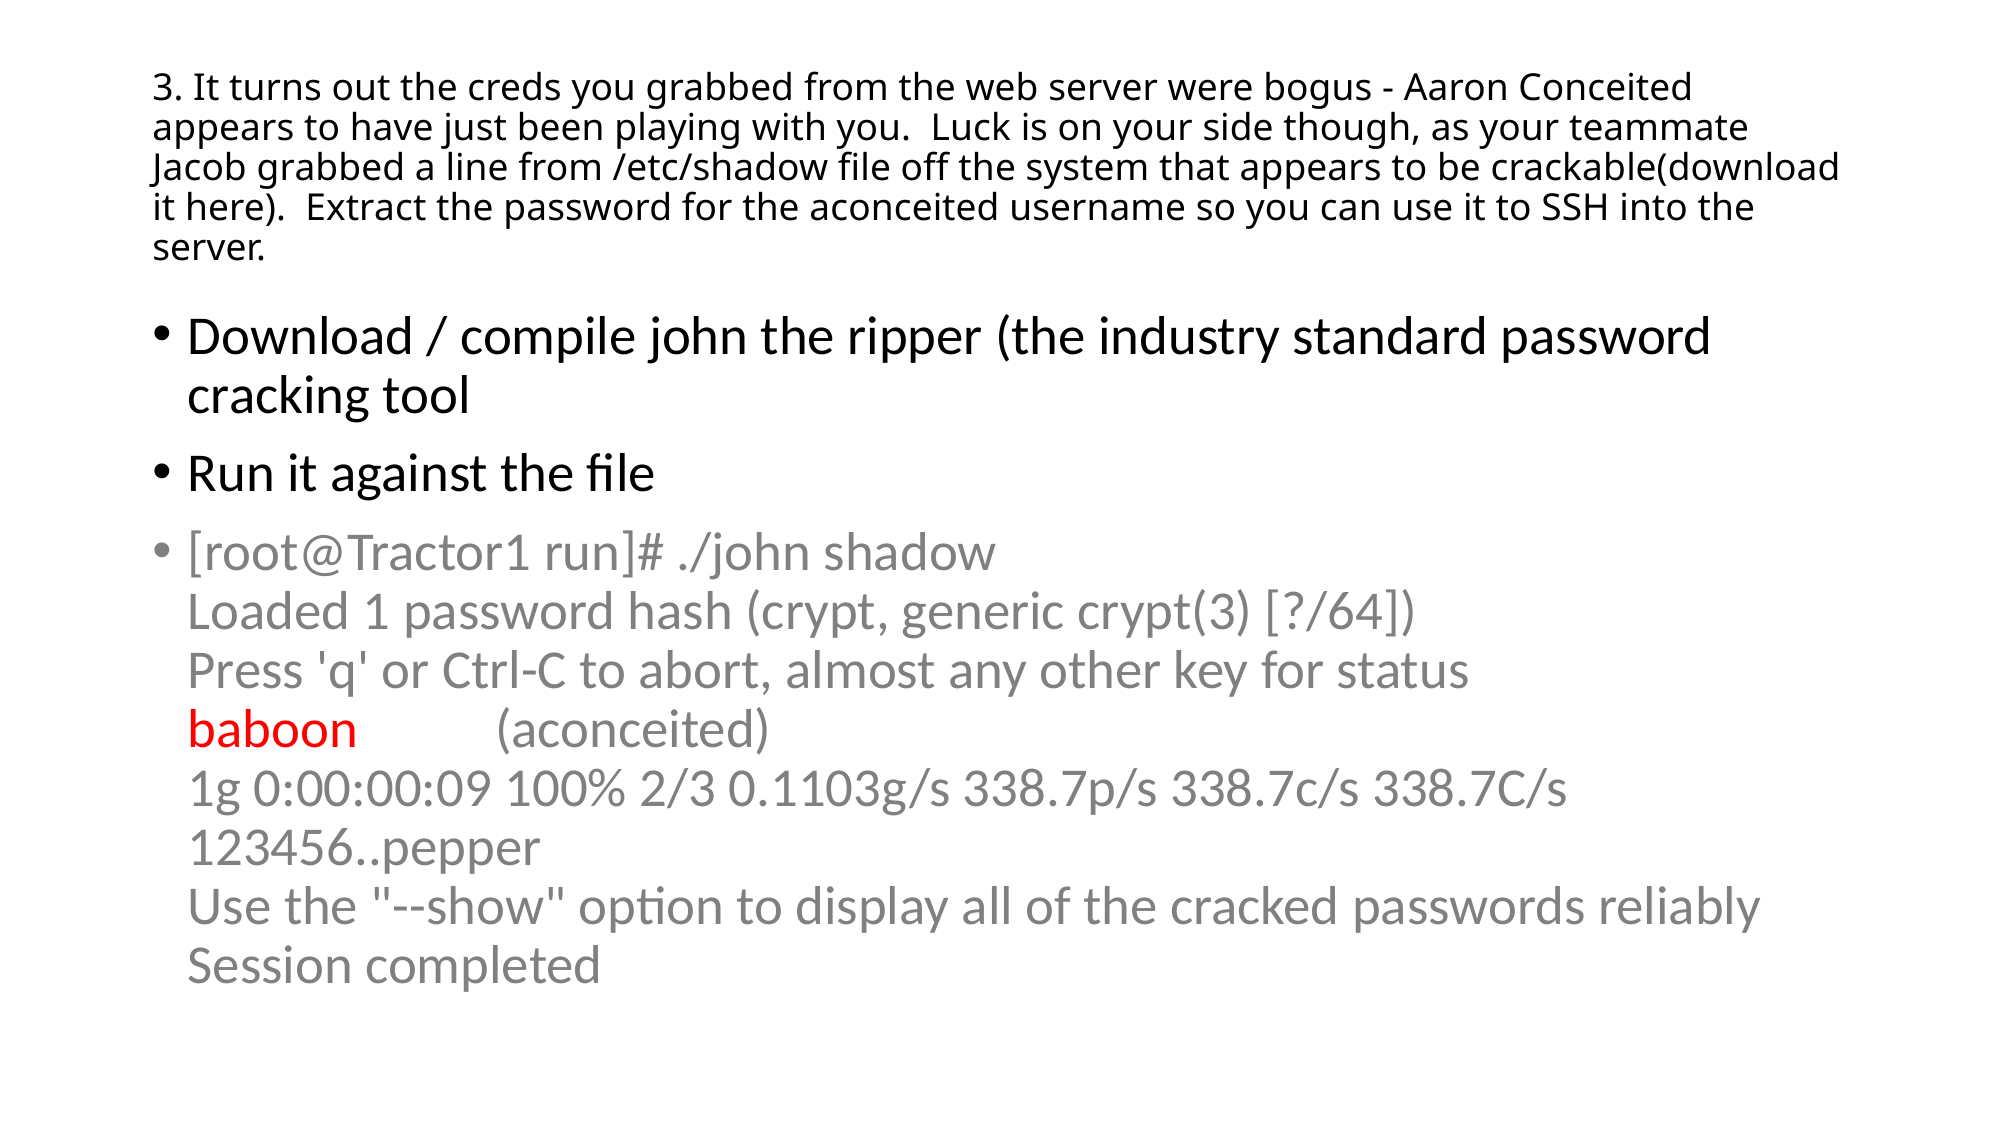

# 3. It turns out the creds you grabbed from the web server were bogus - Aaron Conceited appears to have just been playing with you. Luck is on your side though, as your teammate Jacob grabbed a line from /etc/shadow file off the system that appears to be crackable(download it here). Extract the password for the aconceited username so you can use it to SSH into the server.
Download / compile john the ripper (the industry standard password cracking tool
Run it against the file
[root@Tractor1 run]# ./john shadow
Loaded 1 password hash (crypt, generic crypt(3) [?/64])
Press 'q' or Ctrl-C to abort, almost any other key for status
baboon           (aconceited)
1g 0:00:00:09 100% 2/3 0.1103g/s 338.7p/s 338.7c/s 338.7C/s 123456..pepper
Use the "--show" option to display all of the cracked passwords reliably
Session completed